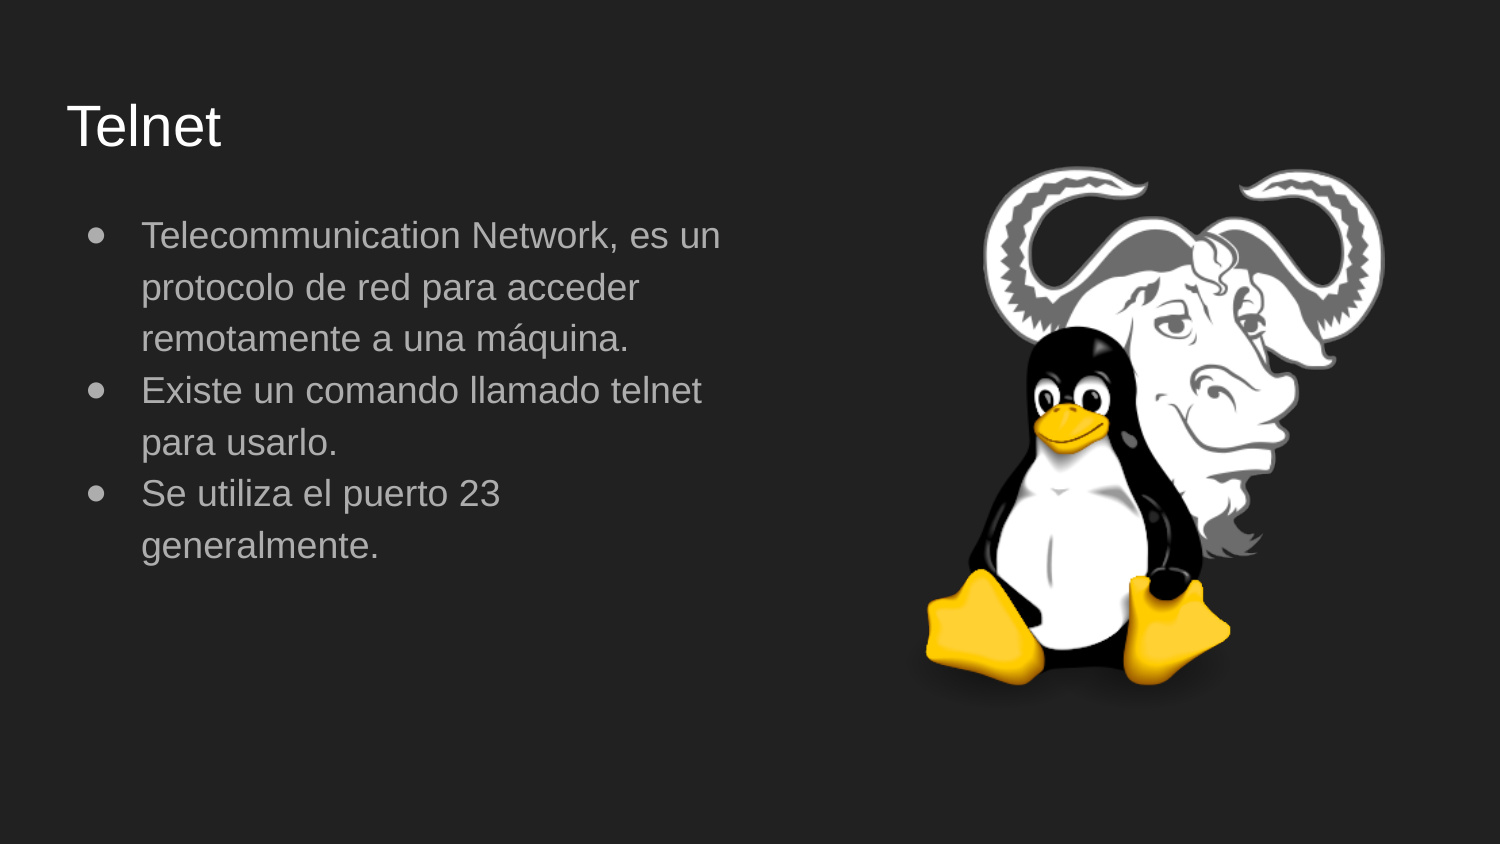

# Telnet
Telecommunication Network, es un protocolo de red para acceder remotamente a una máquina.
Existe un comando llamado telnet para usarlo.
Se utiliza el puerto 23 generalmente.